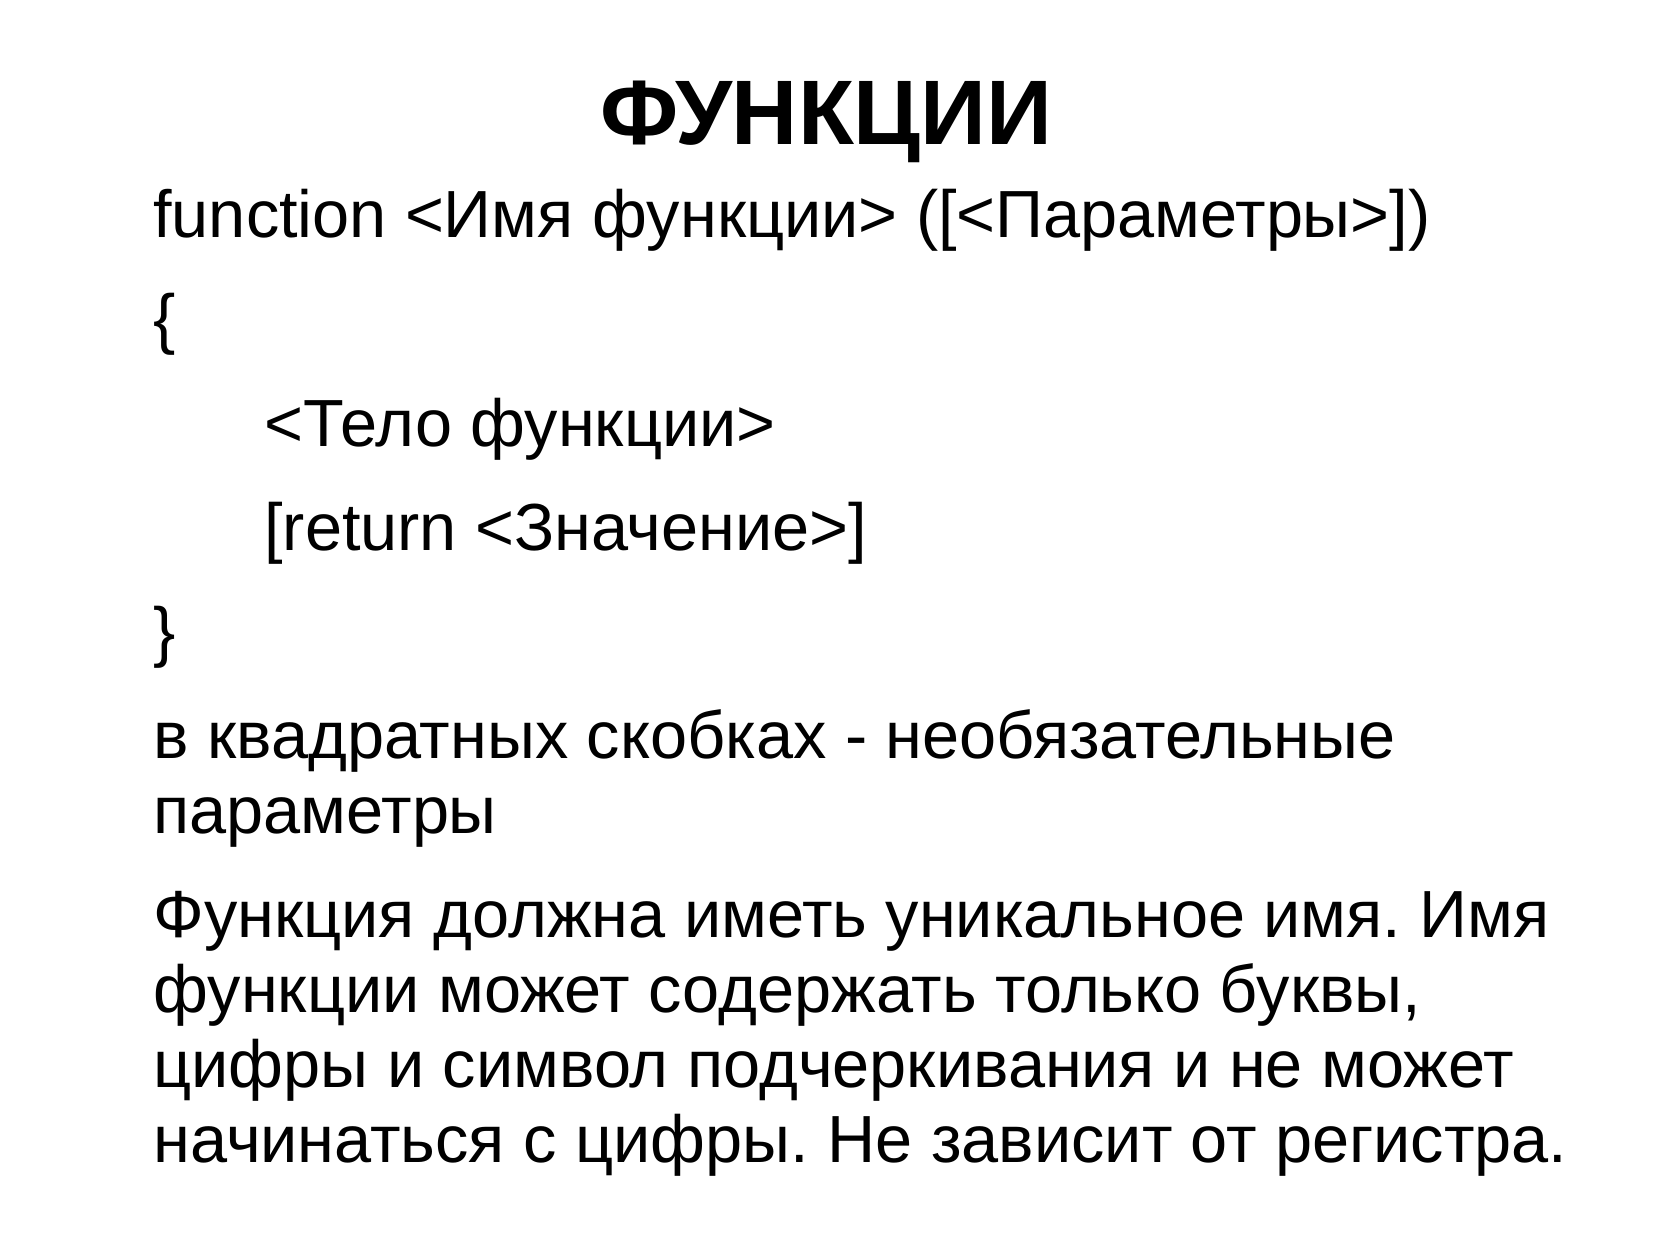

# ФУНКЦИИ
function <Имя функции> ([<Параметры>])
{
 <Тело функции>
 [return <Значение>]
}
в квадратных скобках - необязательные параметры
Функция должна иметь уникальное имя. Имя функции может содержать только буквы, цифры и символ подчеркивания и не может начинаться с цифры. Не зависит от регистра.